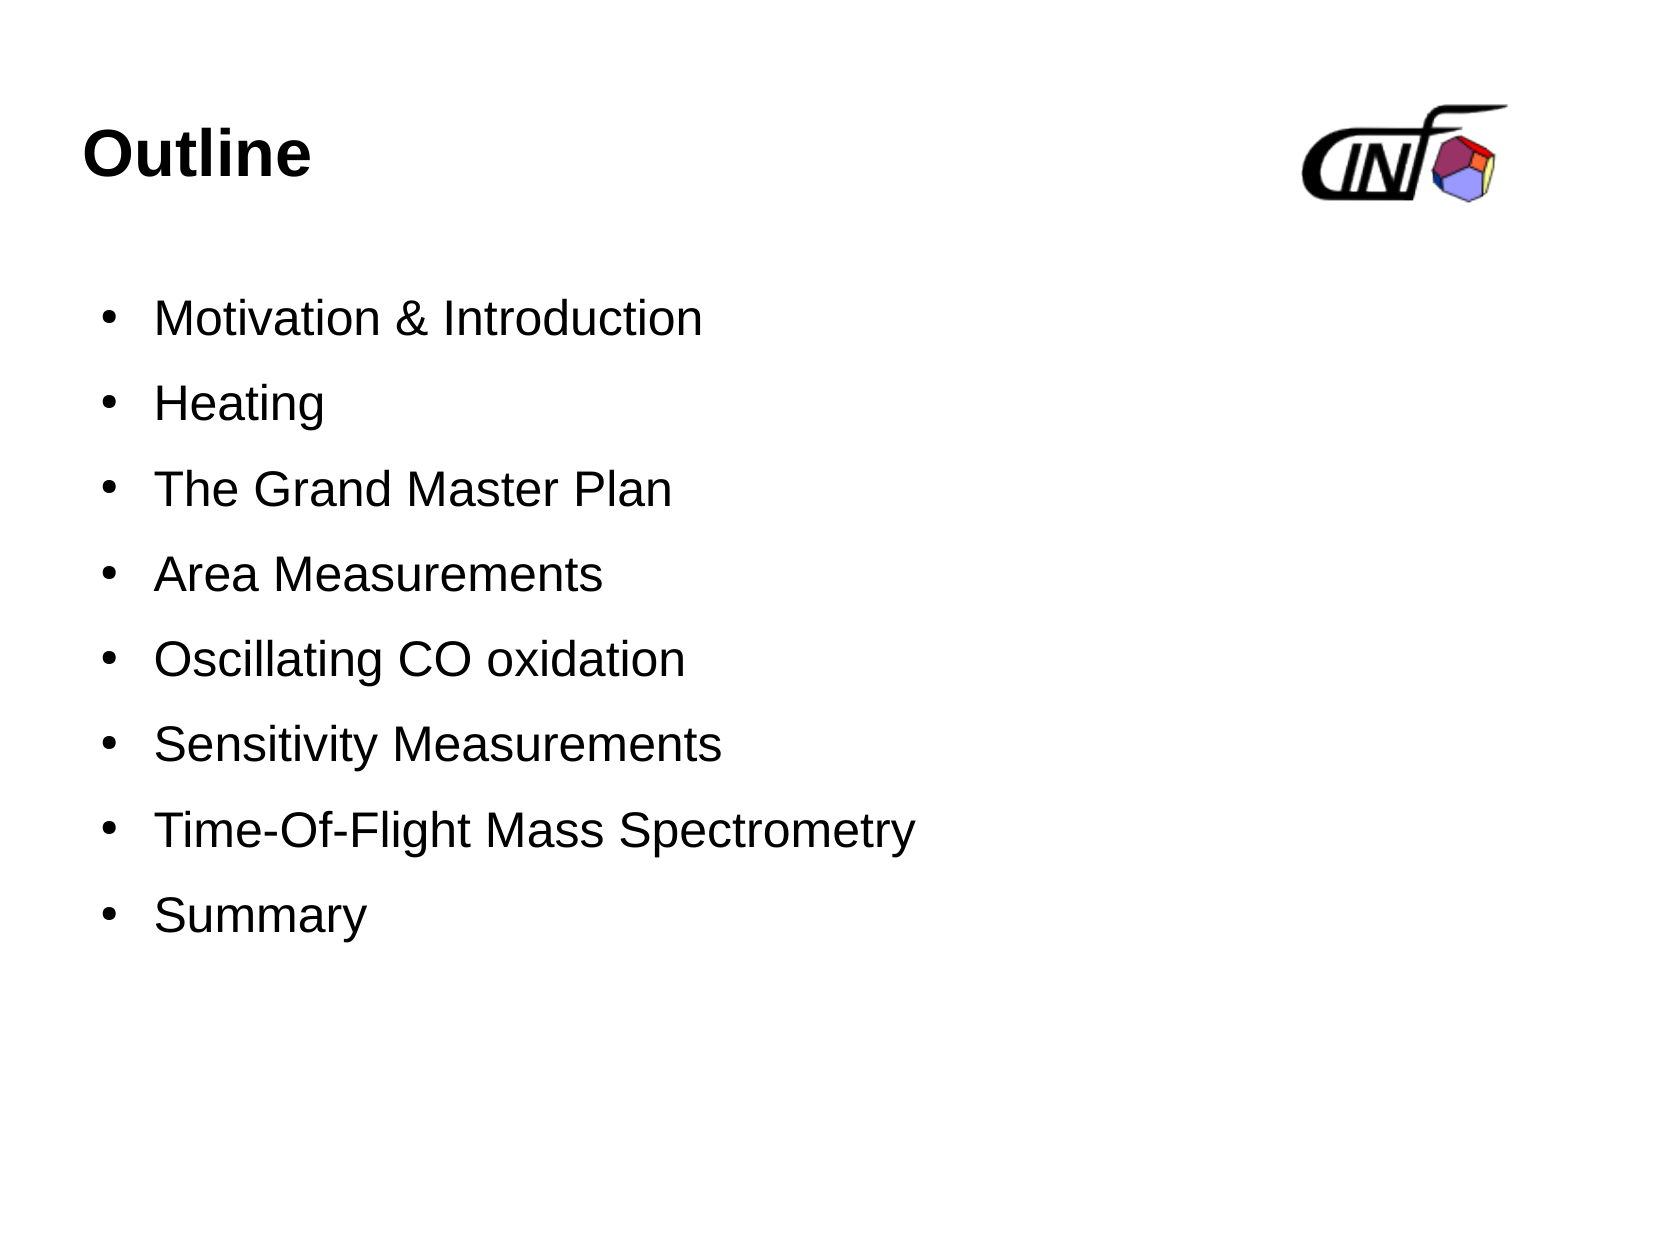

# Outline
Motivation & Introduction
Heating
The Grand Master Plan
Area Measurements
Oscillating CO oxidation
Sensitivity Measurements
Time-Of-Flight Mass Spectrometry
Summary